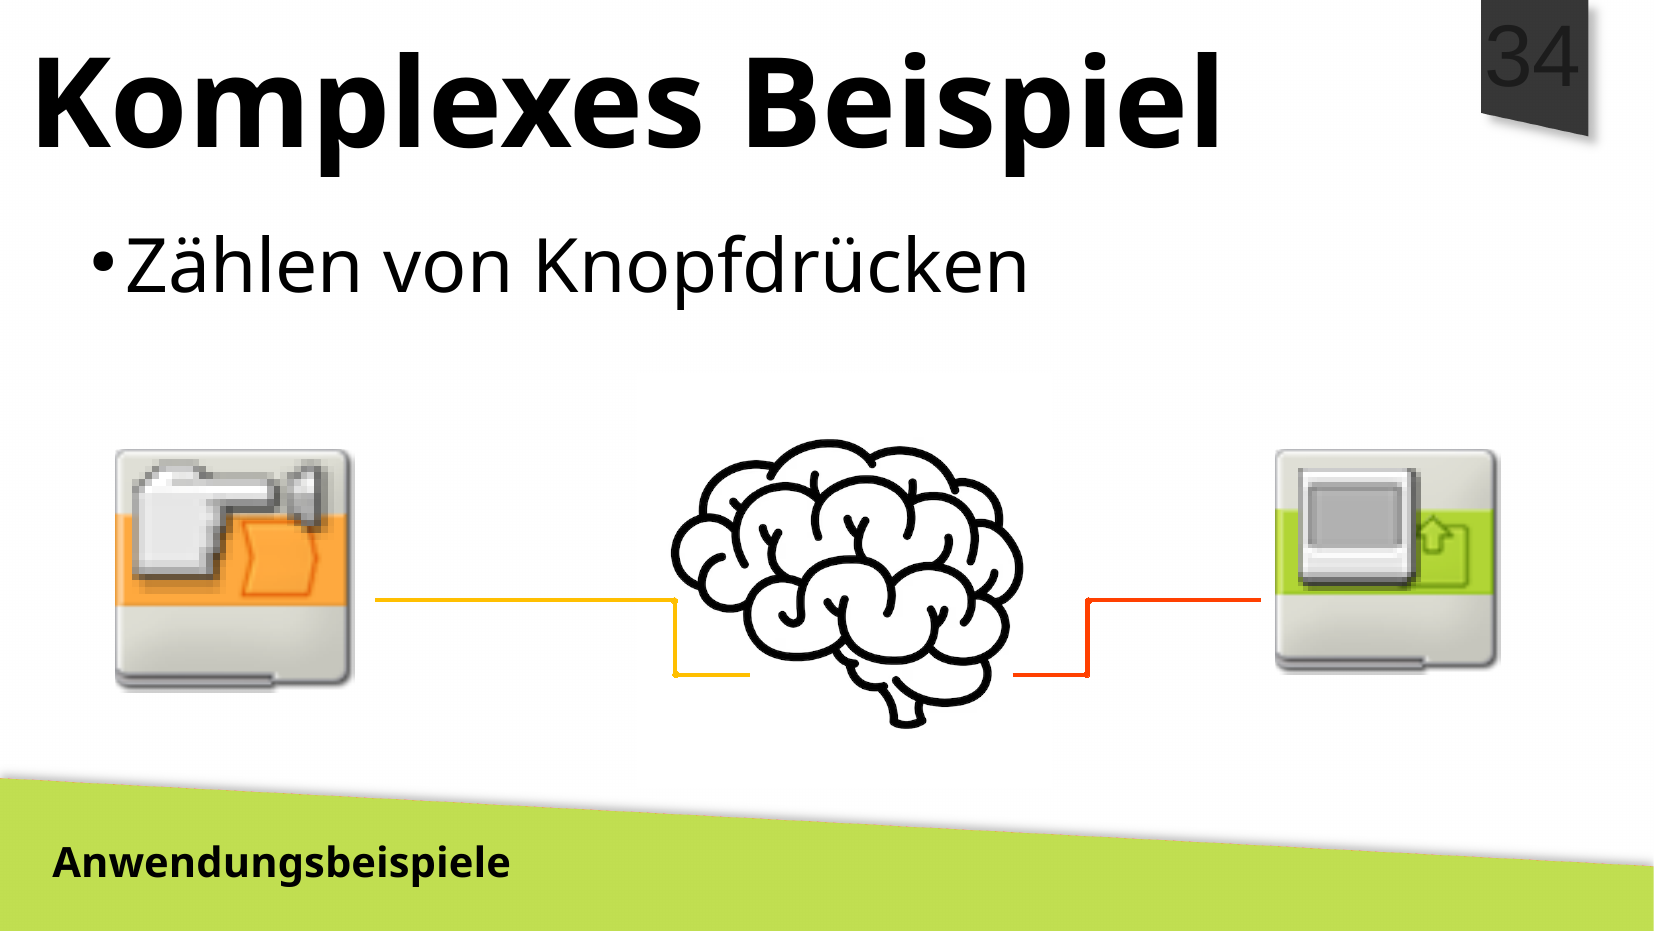

# Komplexes Beispiel
Zählen von Knopfdrücken
Anwendungsbeispiele